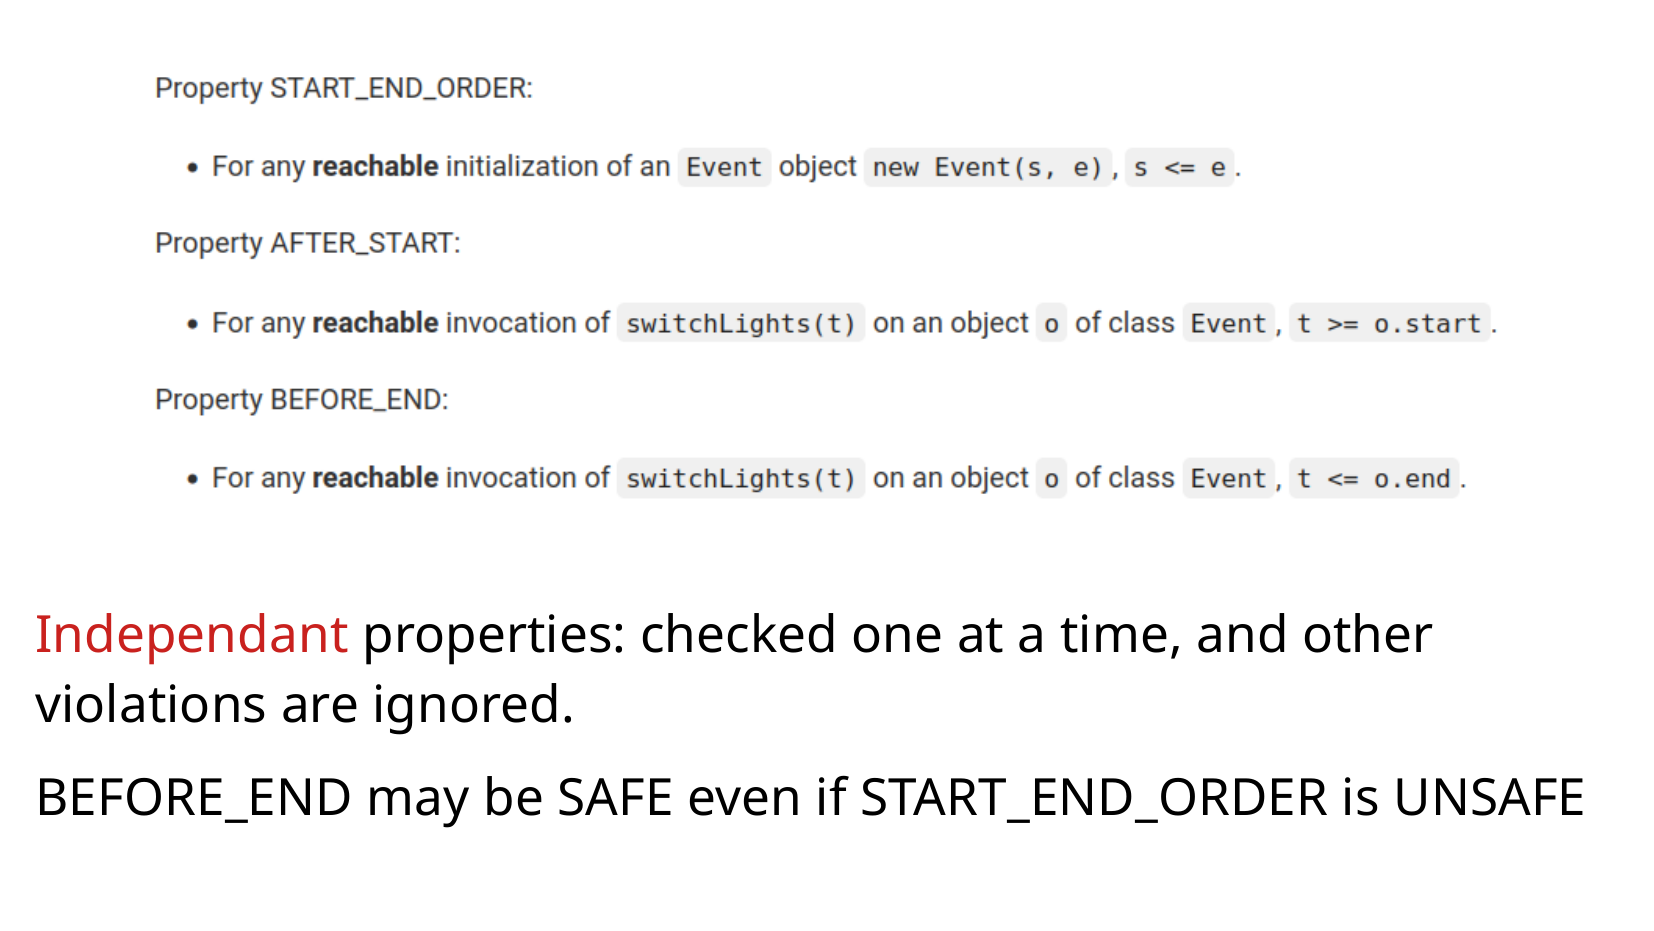

# Independant properties: checked one at a time, and other violations are ignored.
BEFORE_END may be SAFE even if START_END_ORDER is UNSAFE